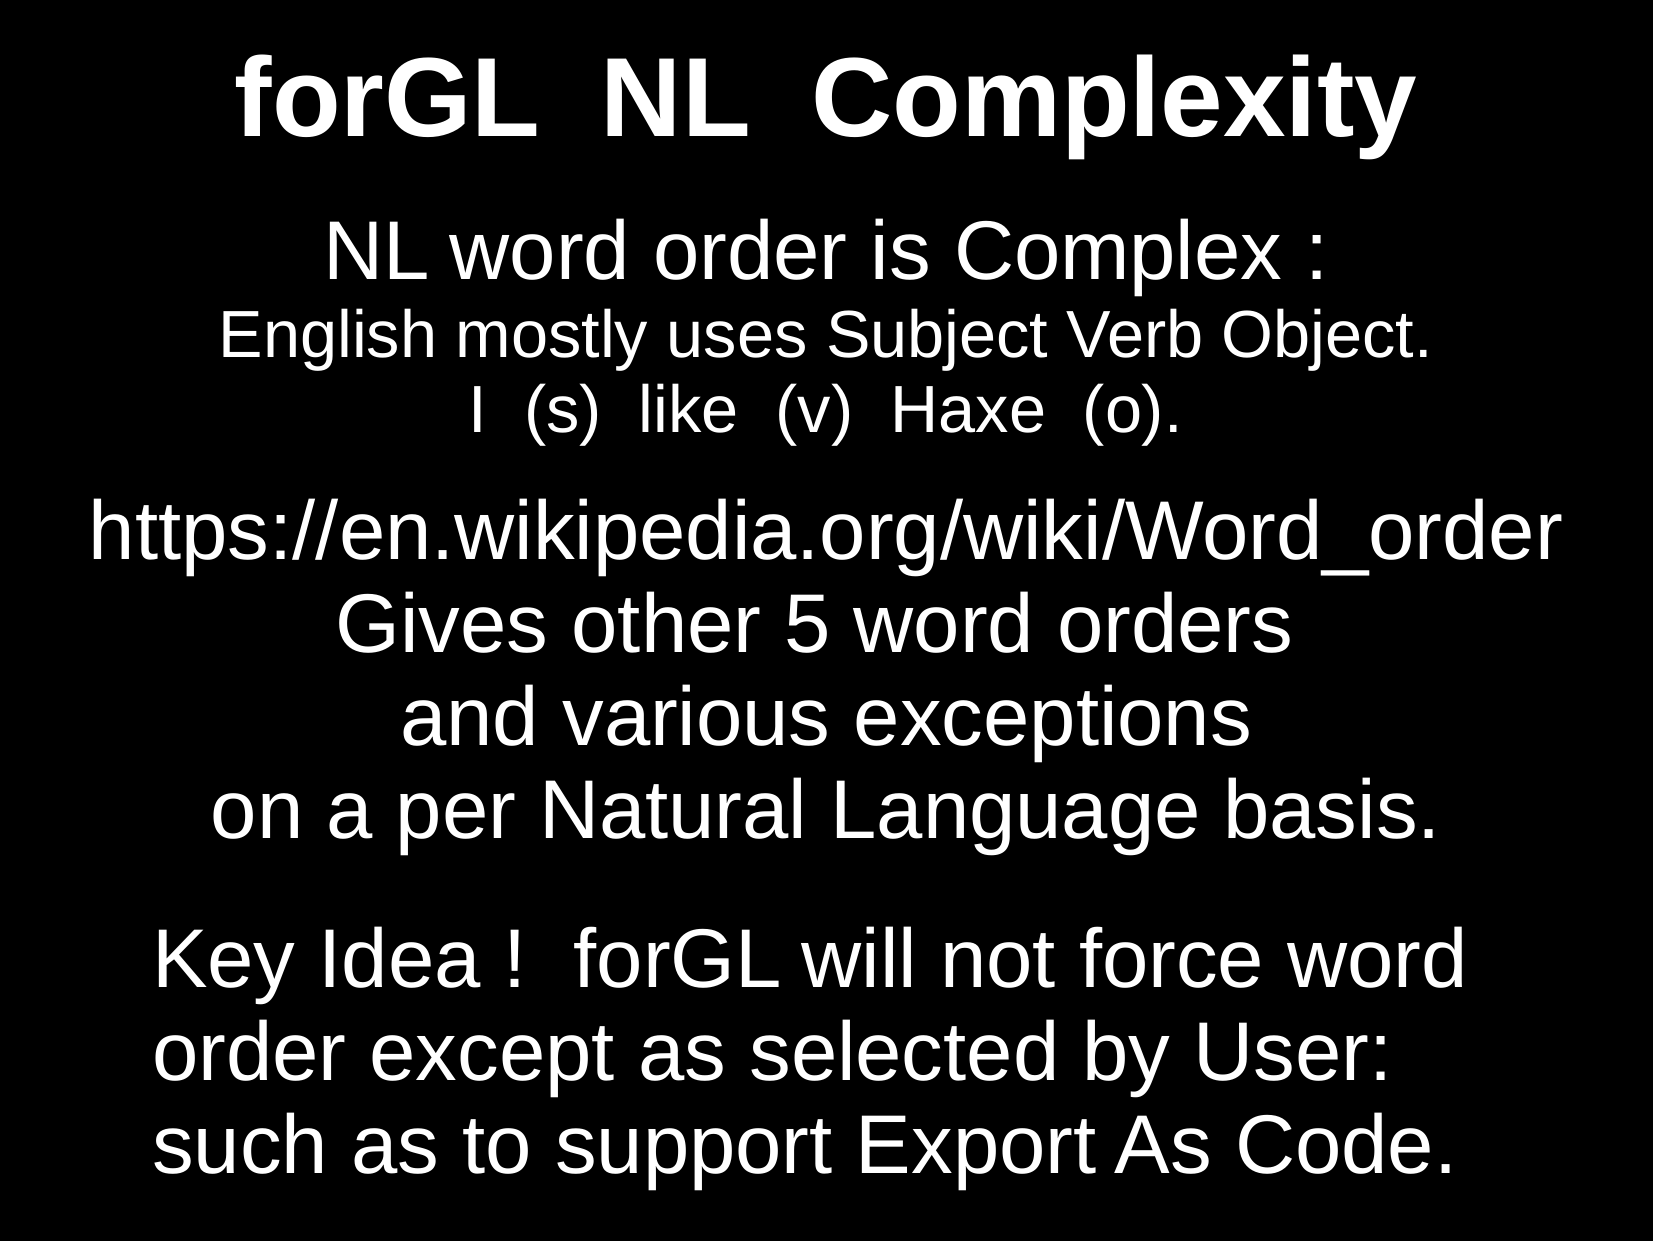

# forGL NL Complexity
NL word order is Complex :
English mostly uses Subject Verb Object.
I (s) like (v) Haxe (o).
https://en.wikipedia.org/wiki/Word_order
Gives other 5 word orders
and various exceptions
on a per Natural Language basis.
 Key Idea ! forGL will not force word
 order except as selected by User:
 such as to support Export As Code.